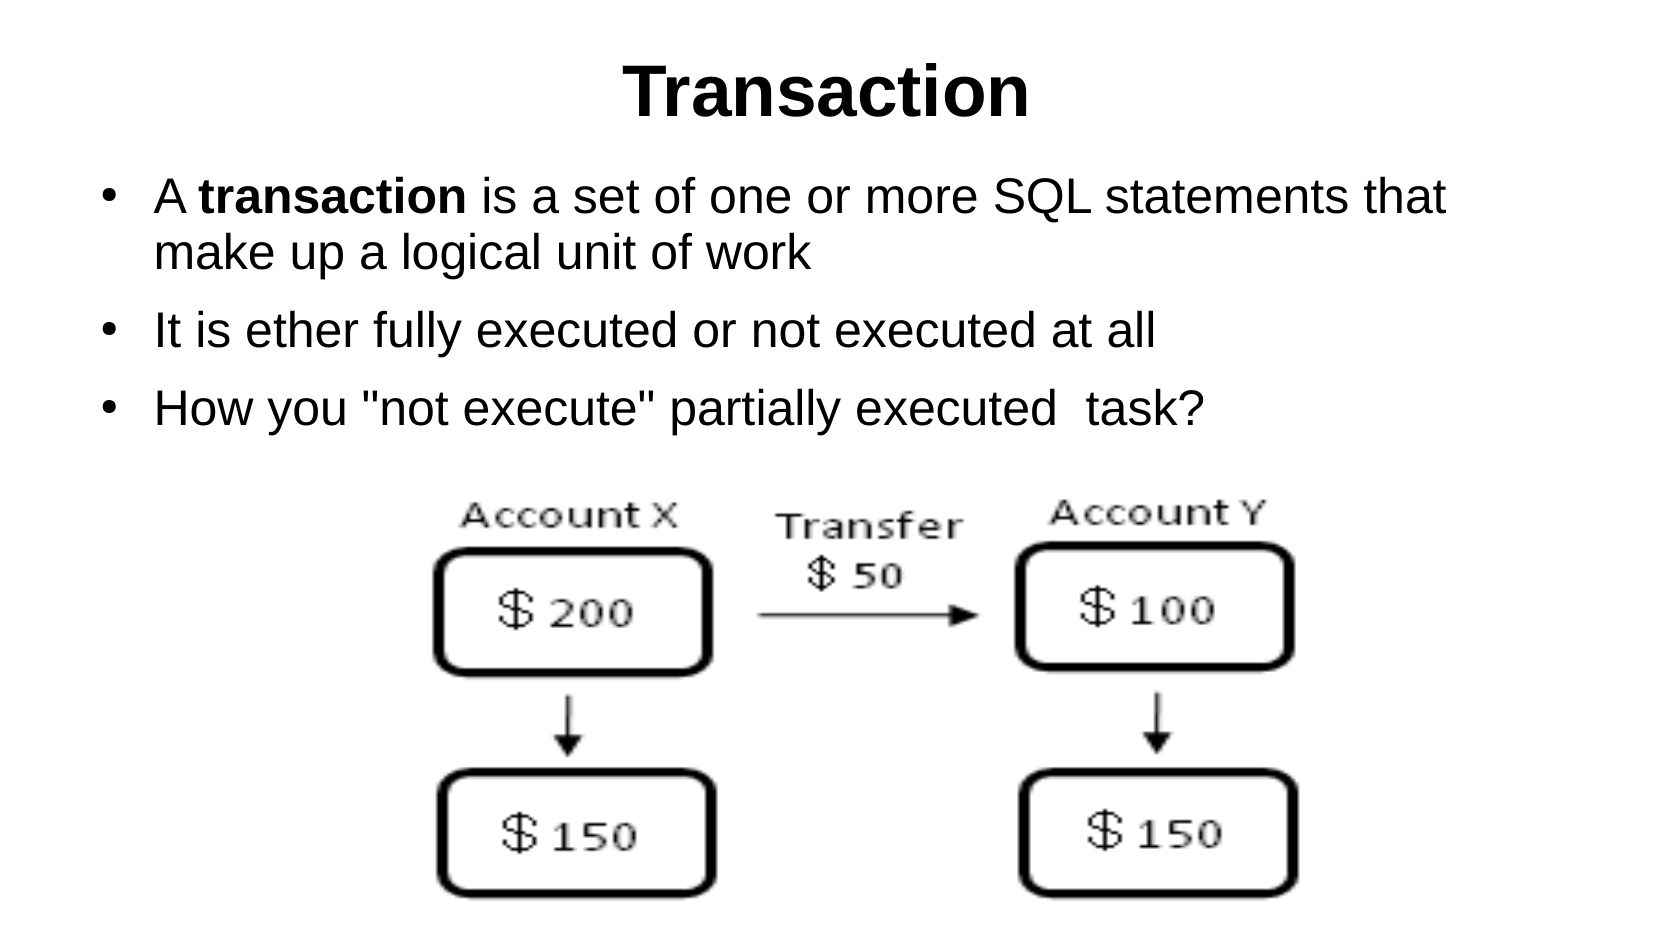

# Transaction
A transaction is a set of one or more SQL statements that make up a logical unit of work
It is ether fully executed or not executed at all
How you "not execute" partially executed task?